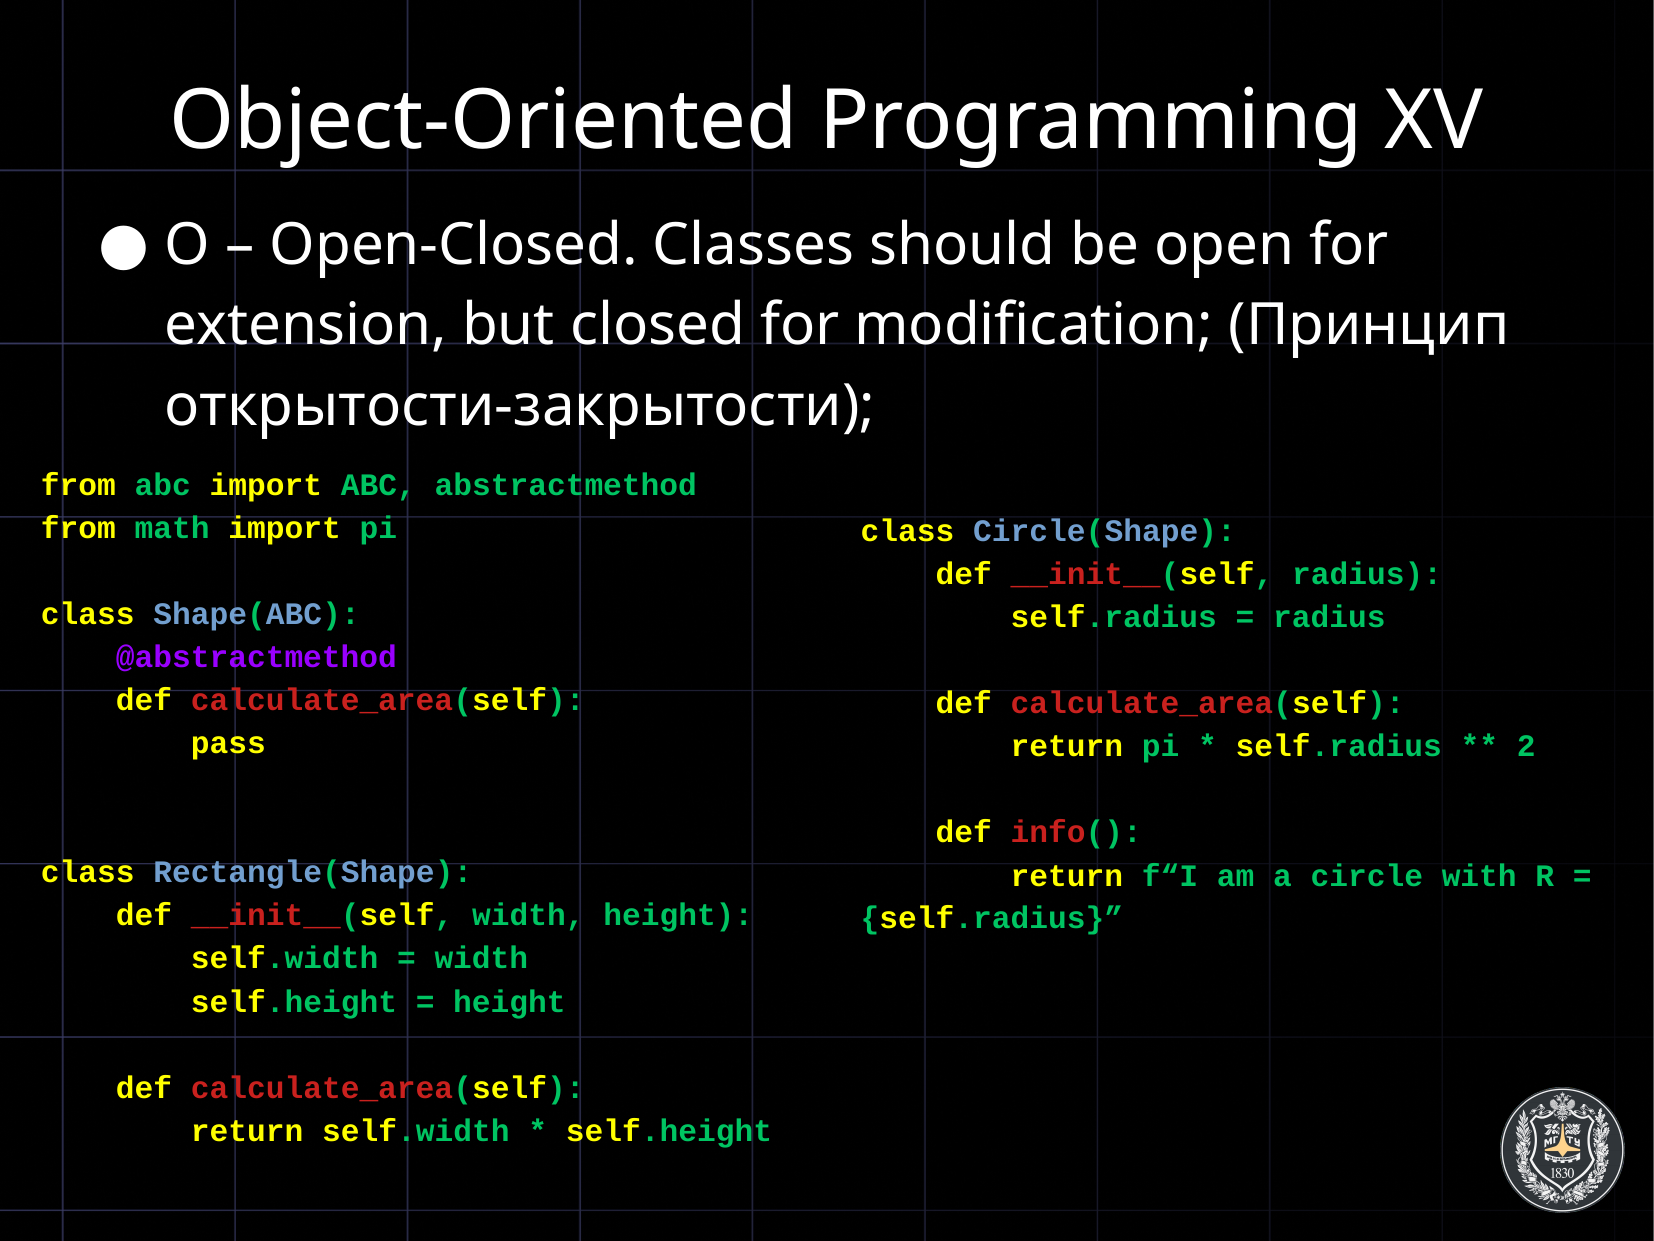

Object-Oriented Programming XV
O – Open-Closed. Classes should be open for extension, but closed for modification; (Принцип открытости-закрытости);
from abc import ABC, abstractmethod
from math import pi
class Shape(ABC):
 @abstractmethod
 def calculate_area(self):
 pass
class Rectangle(Shape):
 def __init__(self, width, height):
 self.width = width
 self.height = height
 def calculate_area(self):
 return self.width * self.height
class Circle(Shape):
 def __init__(self, radius):
 self.radius = radius
 def calculate_area(self):
 return pi * self.radius ** 2
	def info():
		return f“I am a circle with R = {self.radius}”